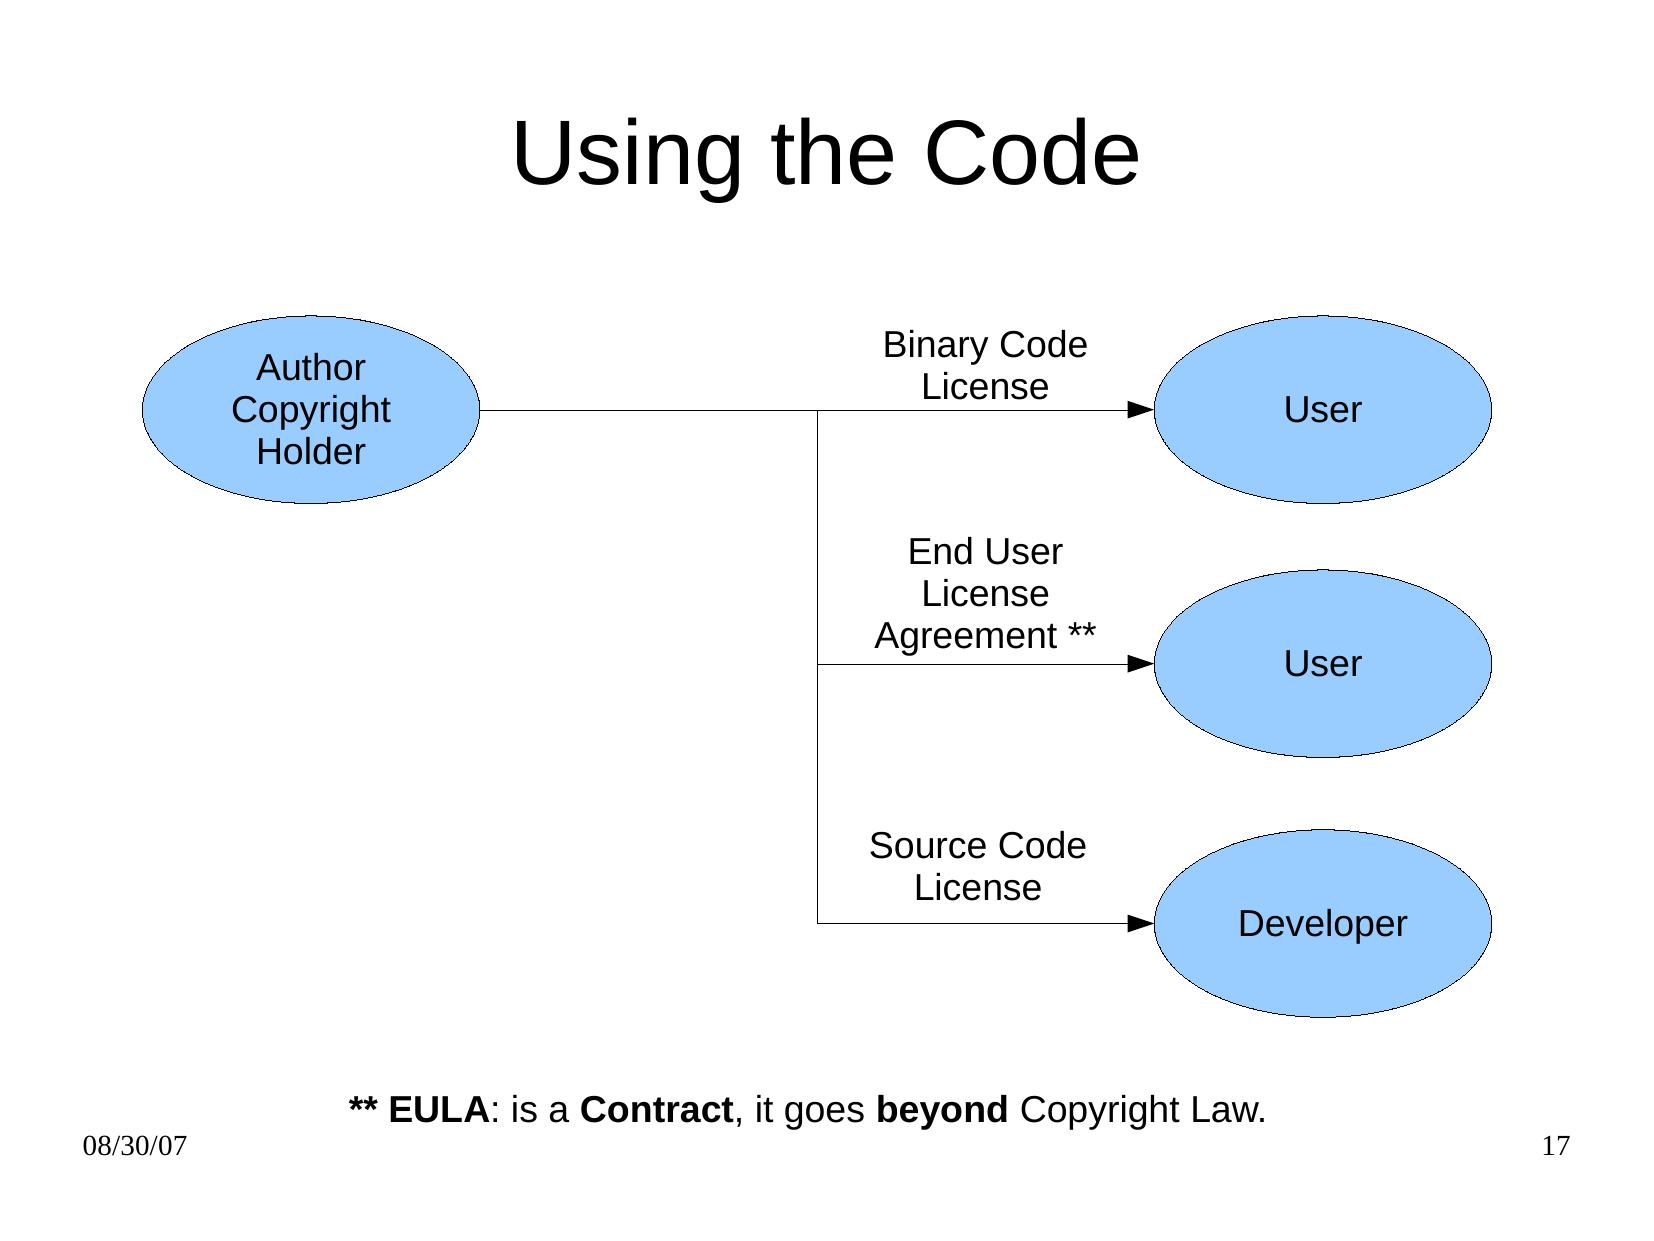

# Using the Code
Author
Copyright
Holder
Binary Code
License
User
End User
License Agreement **
User
Source Code
License
Developer
** EULA: is a Contract, it goes beyond Copyright Law.
08/30/07
17